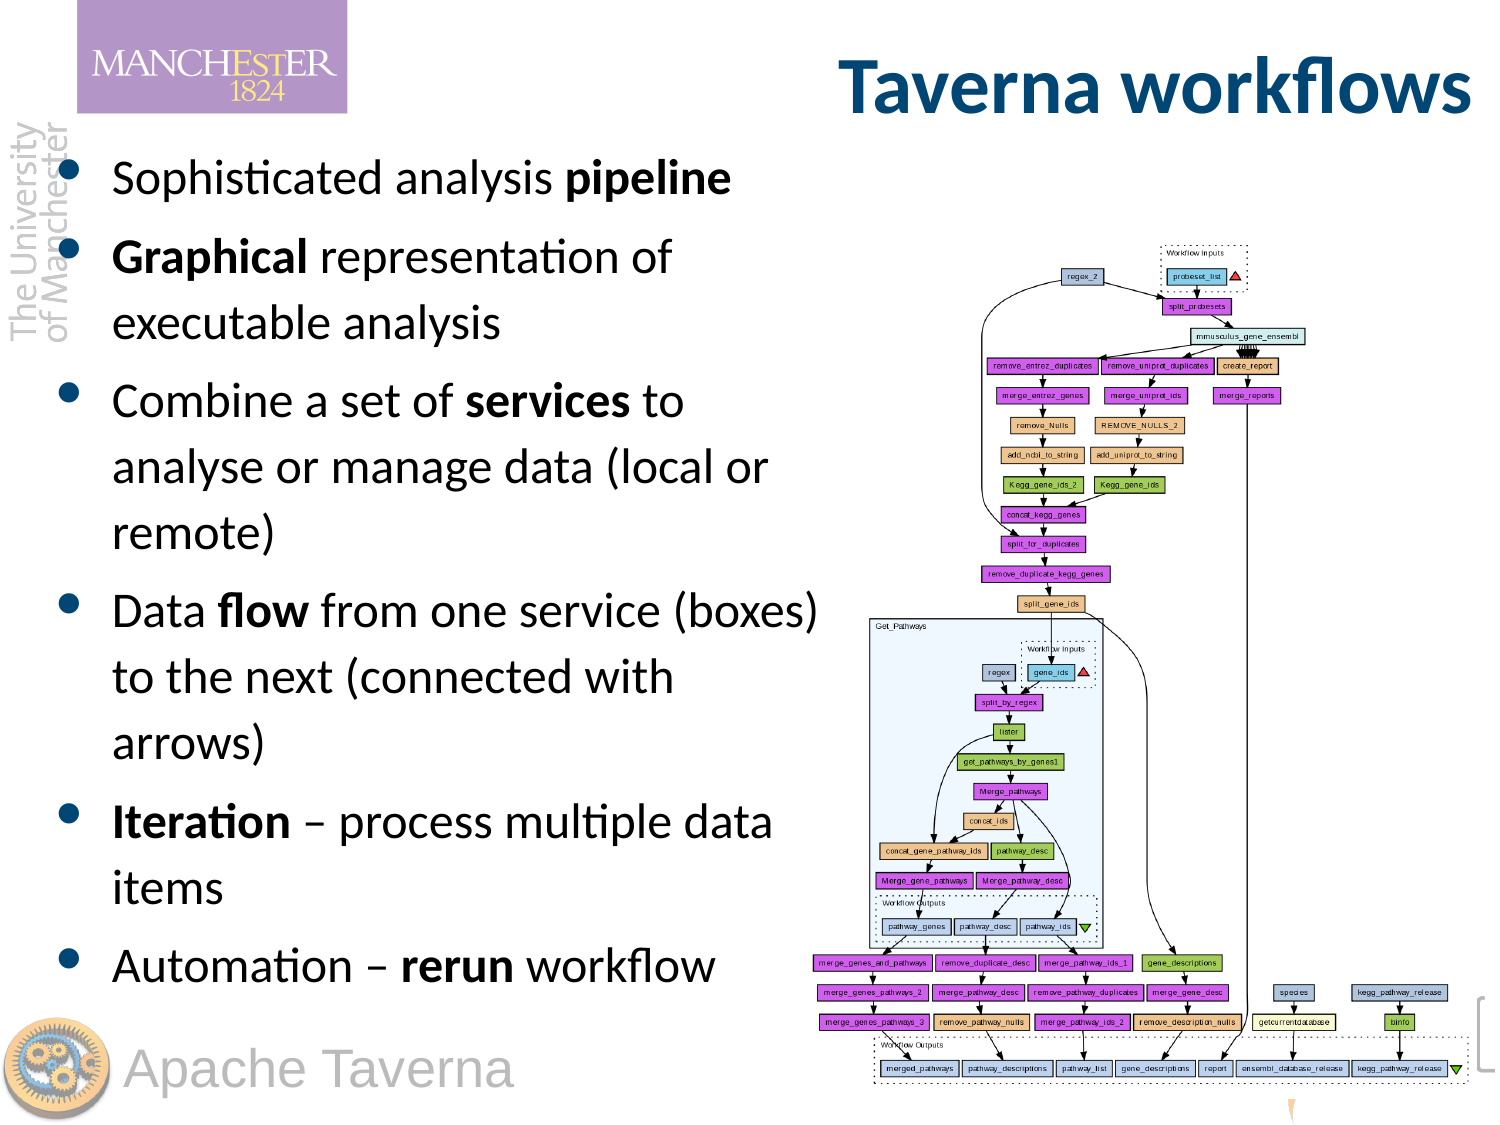

Taverna workflows
Sophisticated analysis pipeline
Graphical representation of executable analysis
Combine a set of services to analyse or manage data (local or remote)
Data flow from one service (boxes) to the next (connected with arrows)
Iteration – process multiple data items
Automation – rerun workflow